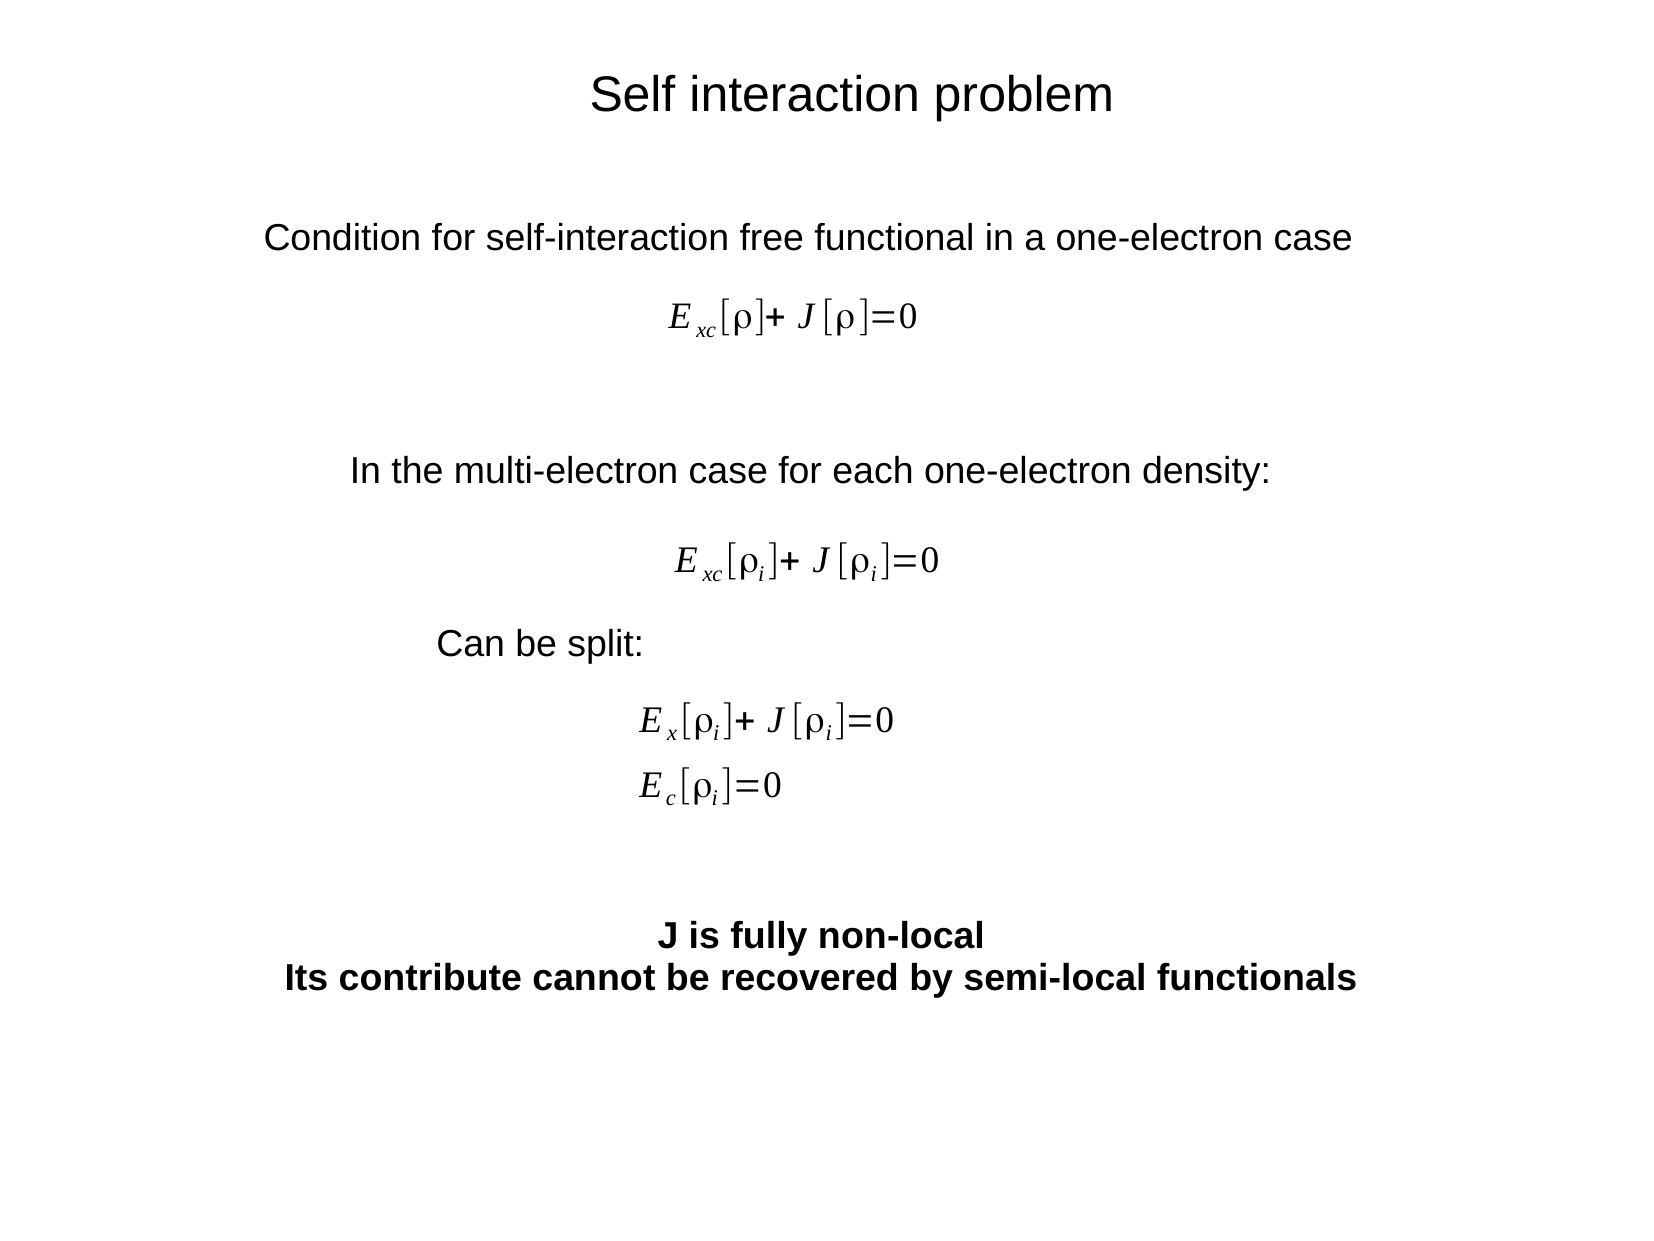

Self interaction problem
Condition for self-interaction free functional in a one-electron case
In the multi-electron case for each one-electron density:
Can be split:
J is fully non-local
Its contribute cannot be recovered by semi-local functionals